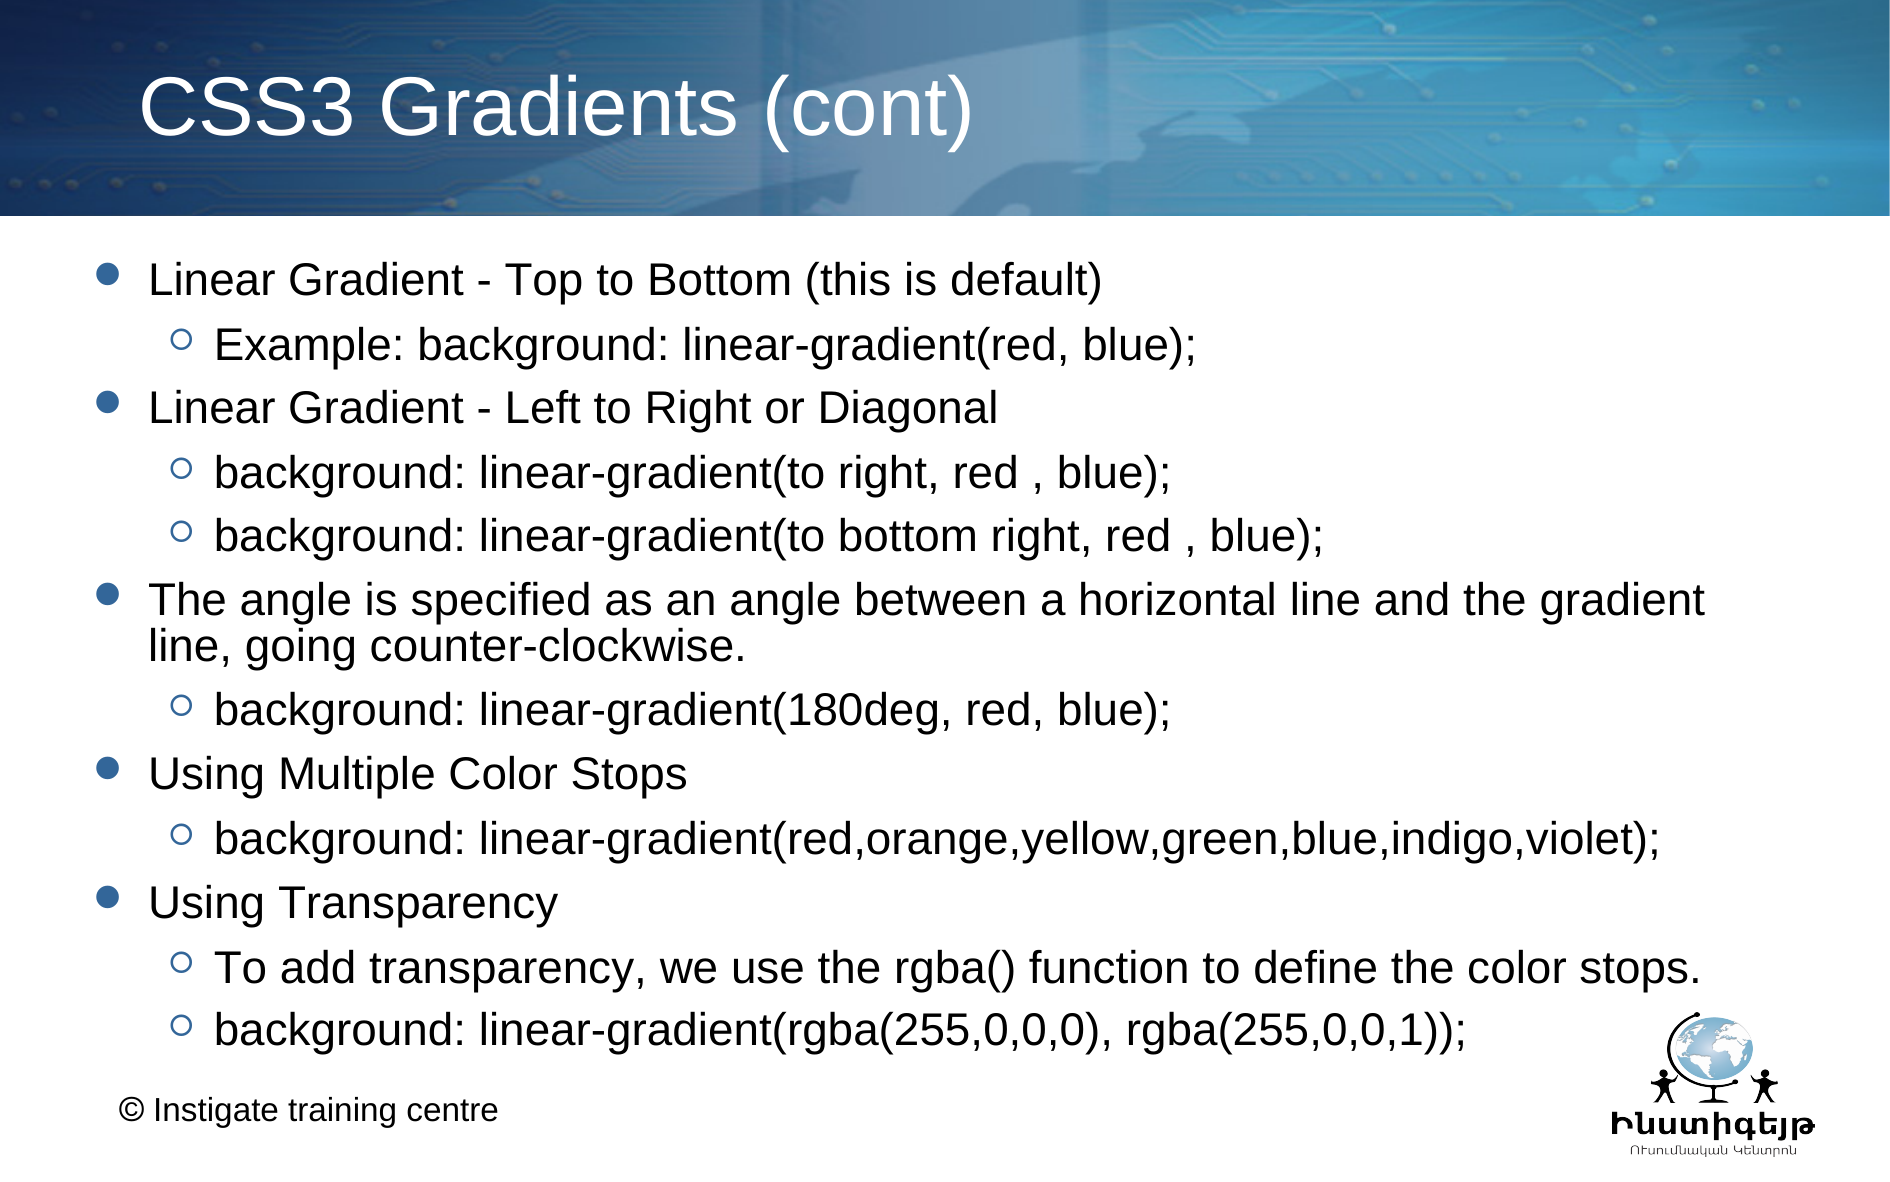

CSS3 Gradients (cont)
# Linear Gradient - Top to Bottom (this is default)
Example: background: linear-gradient(red, blue);
Linear Gradient - Left to Right or Diagonal
background: linear-gradient(to right, red , blue);
background: linear-gradient(to bottom right, red , blue);
The angle is specified as an angle between a horizontal line and the gradient line, going counter-clockwise.
background: linear-gradient(180deg, red, blue);
Using Multiple Color Stops
background: linear-gradient(red,orange,yellow,green,blue,indigo,violet);
Using Transparency
To add transparency, we use the rgba() function to define the color stops.
background: linear-gradient(rgba(255,0,0,0), rgba(255,0,0,1));